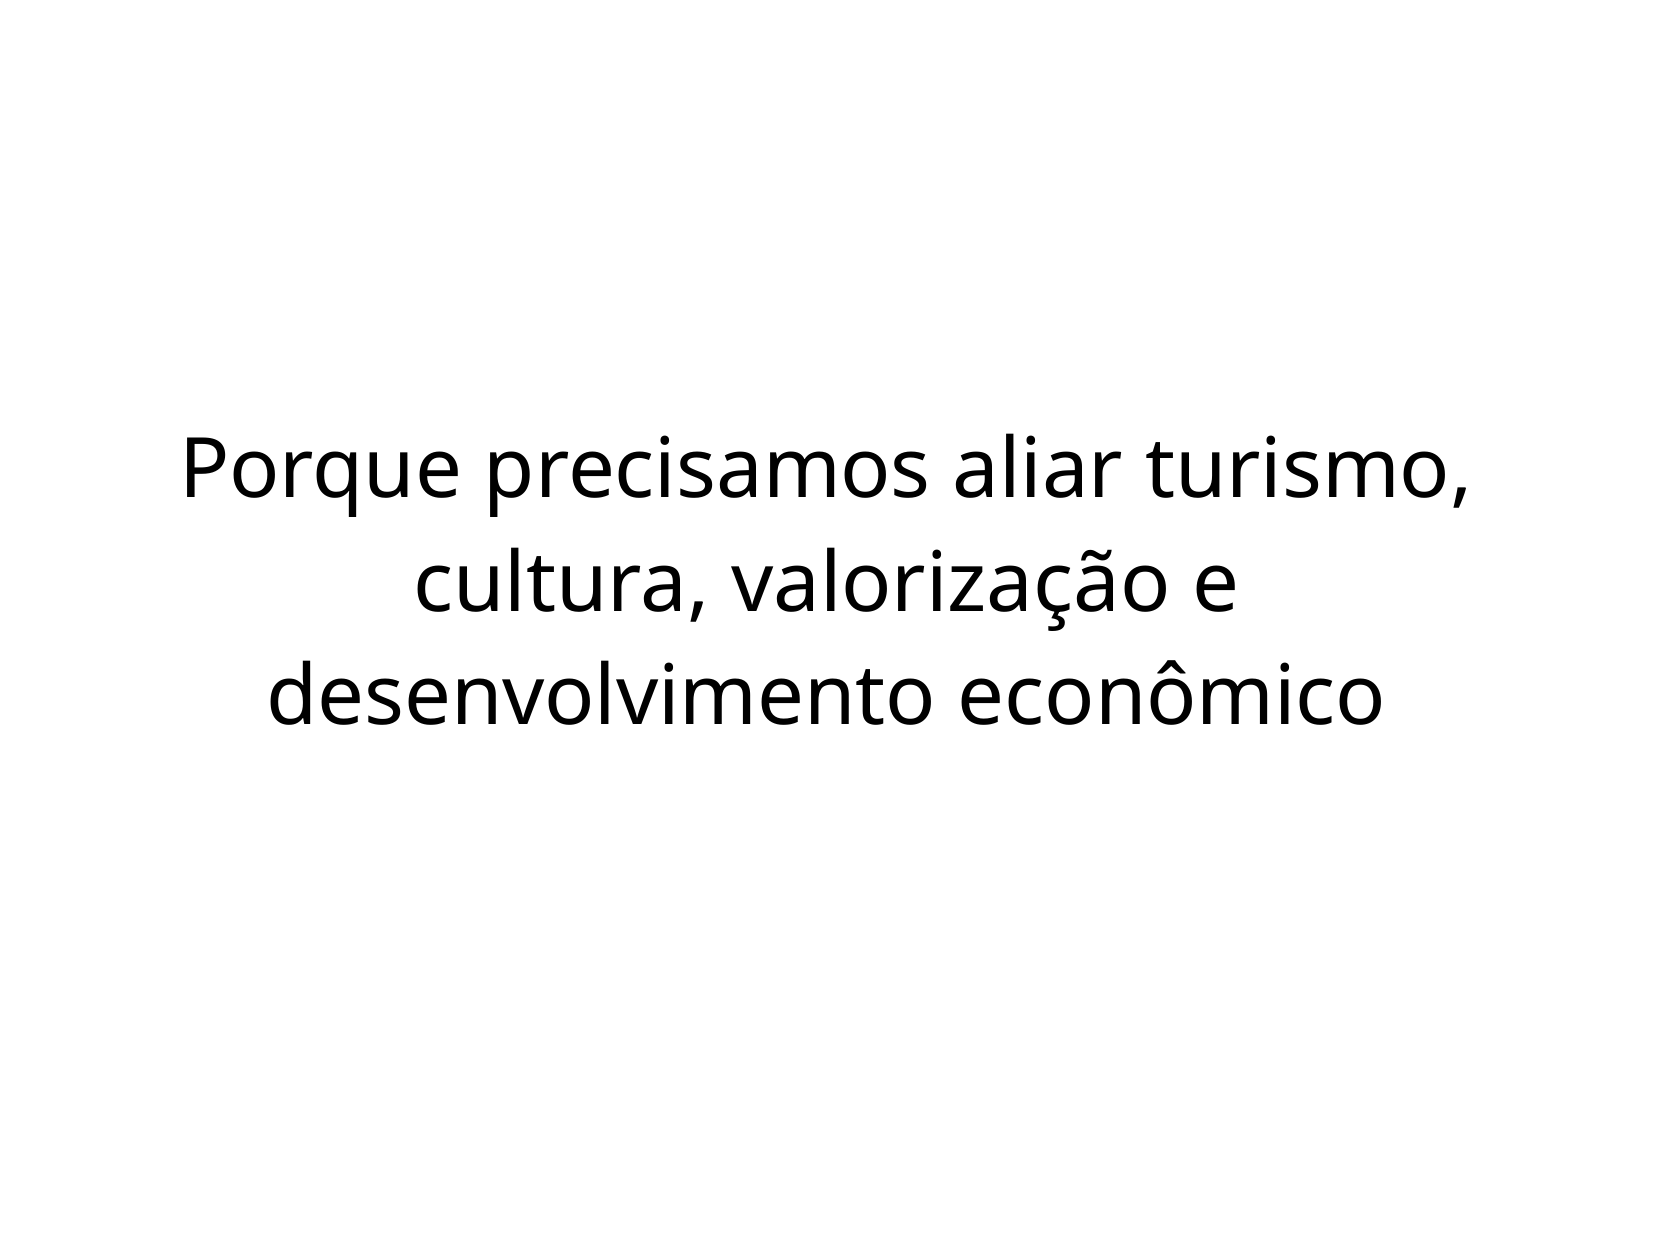

# Porque precisamos aliar turismo, cultura, valorização e desenvolvimento econômico